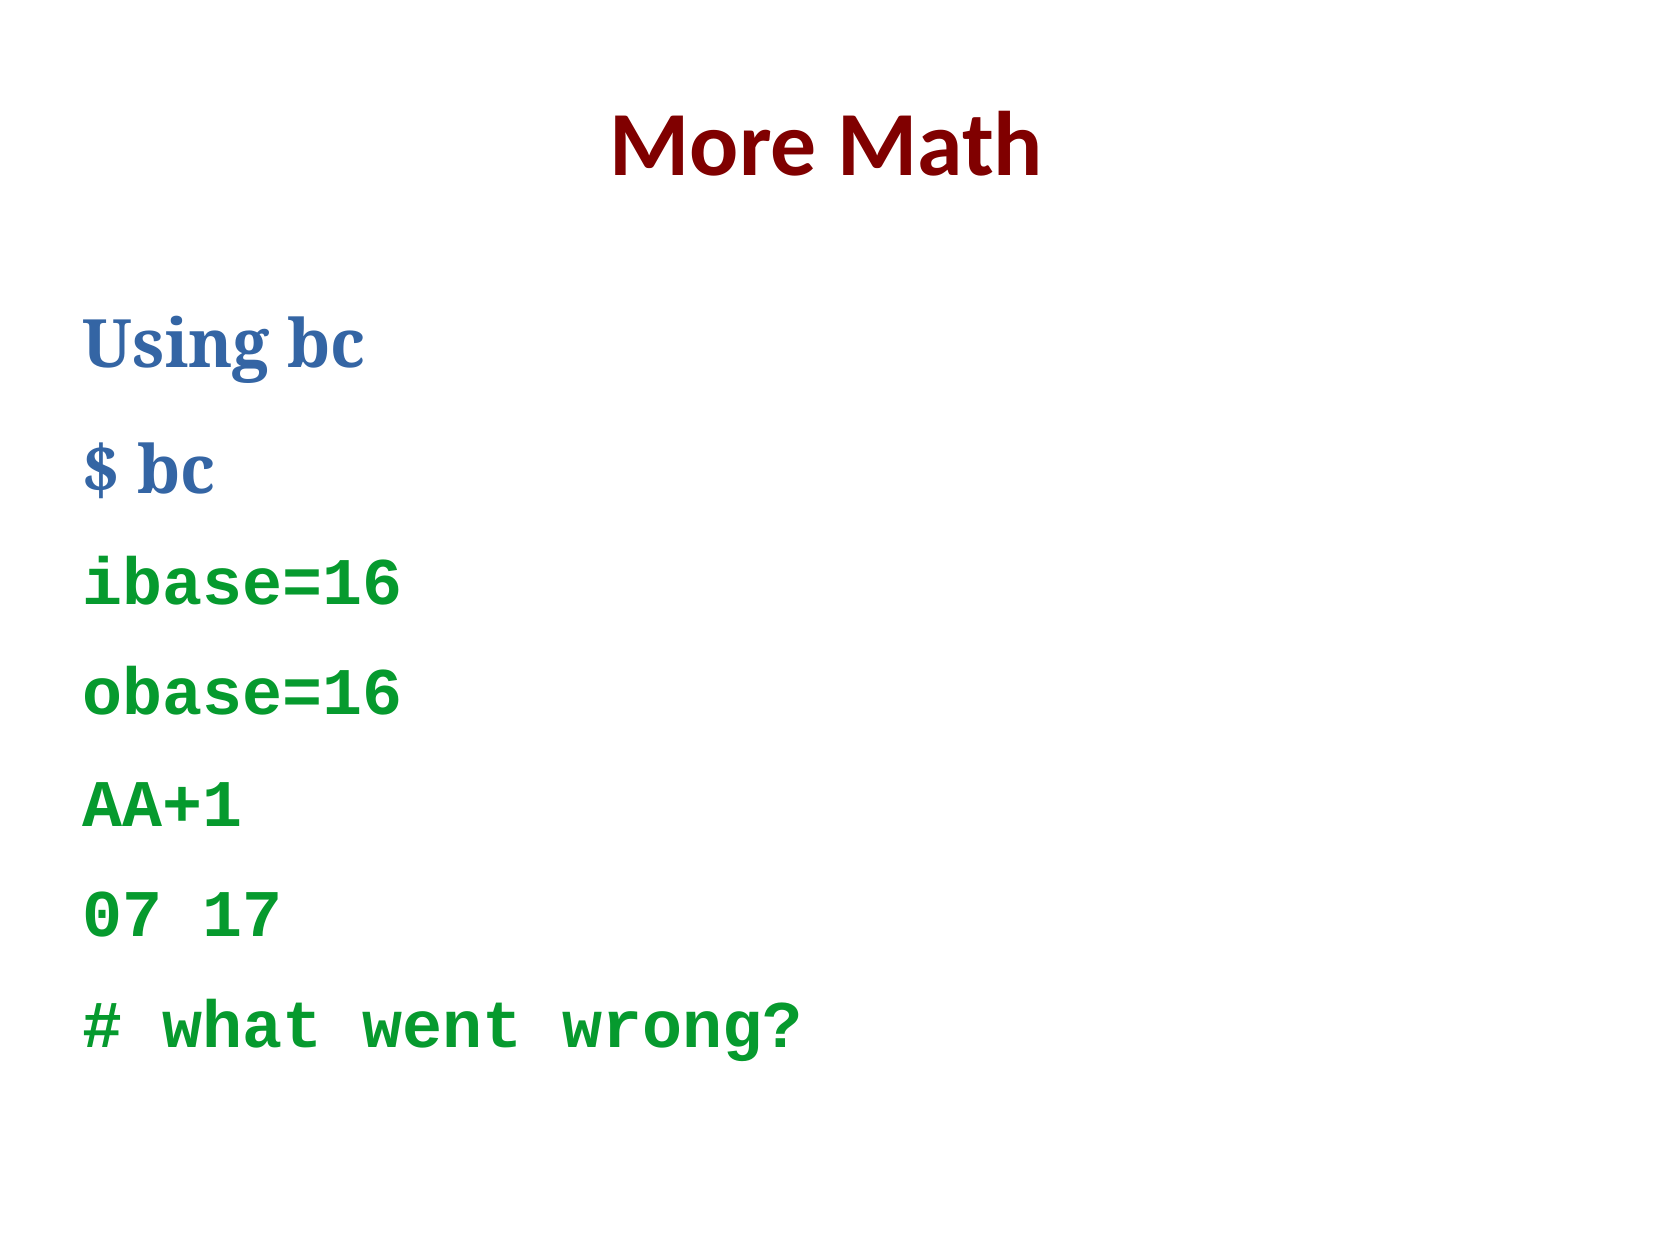

# More Math
Using bc
$ bc
ibase=16
obase=16
AA+1
07 17
# what went wrong?